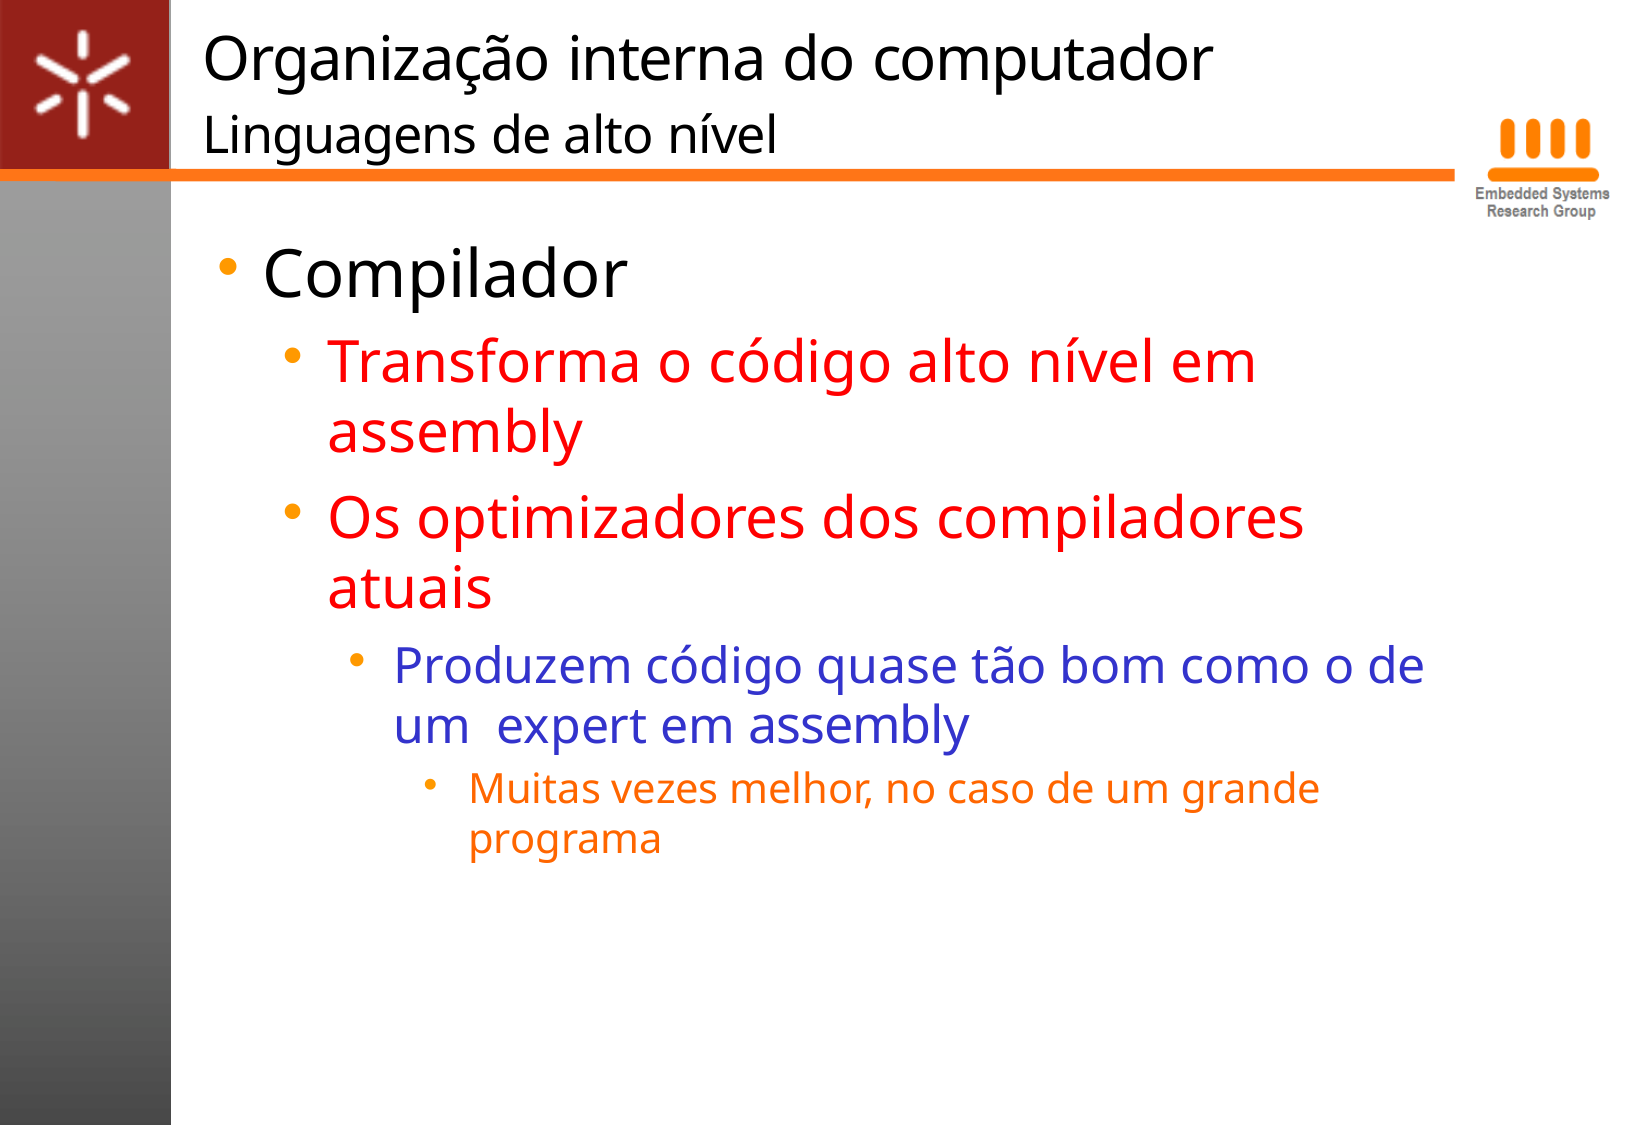

# Organização interna do computador Linguagens de alto nível
Compilador
Transforma o código alto nível em assembly
Os optimizadores dos compiladores atuais
Produzem código quase tão bom como o de um expert em assembly
Muitas vezes melhor, no caso de um grande programa